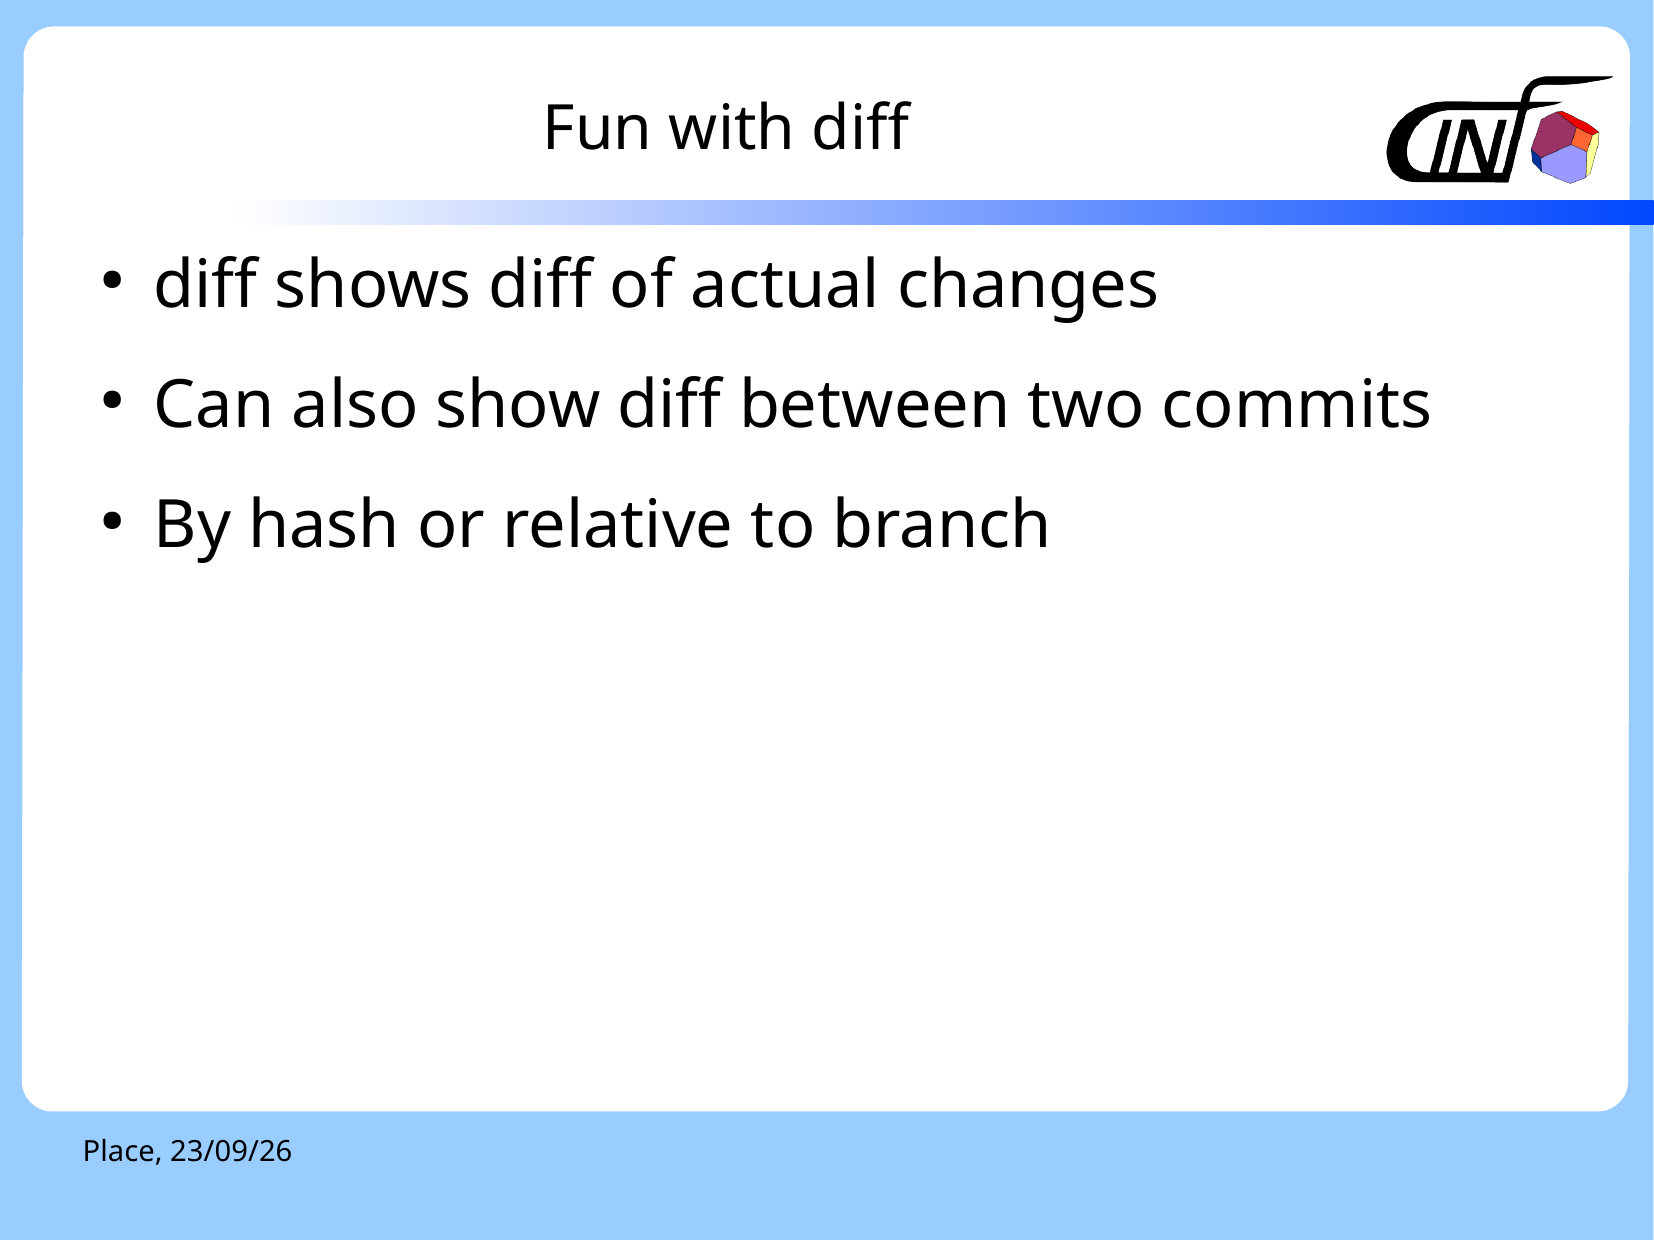

# Fun with diff
diff shows diff of actual changes
Can also show diff between two commits
By hash or relative to branch